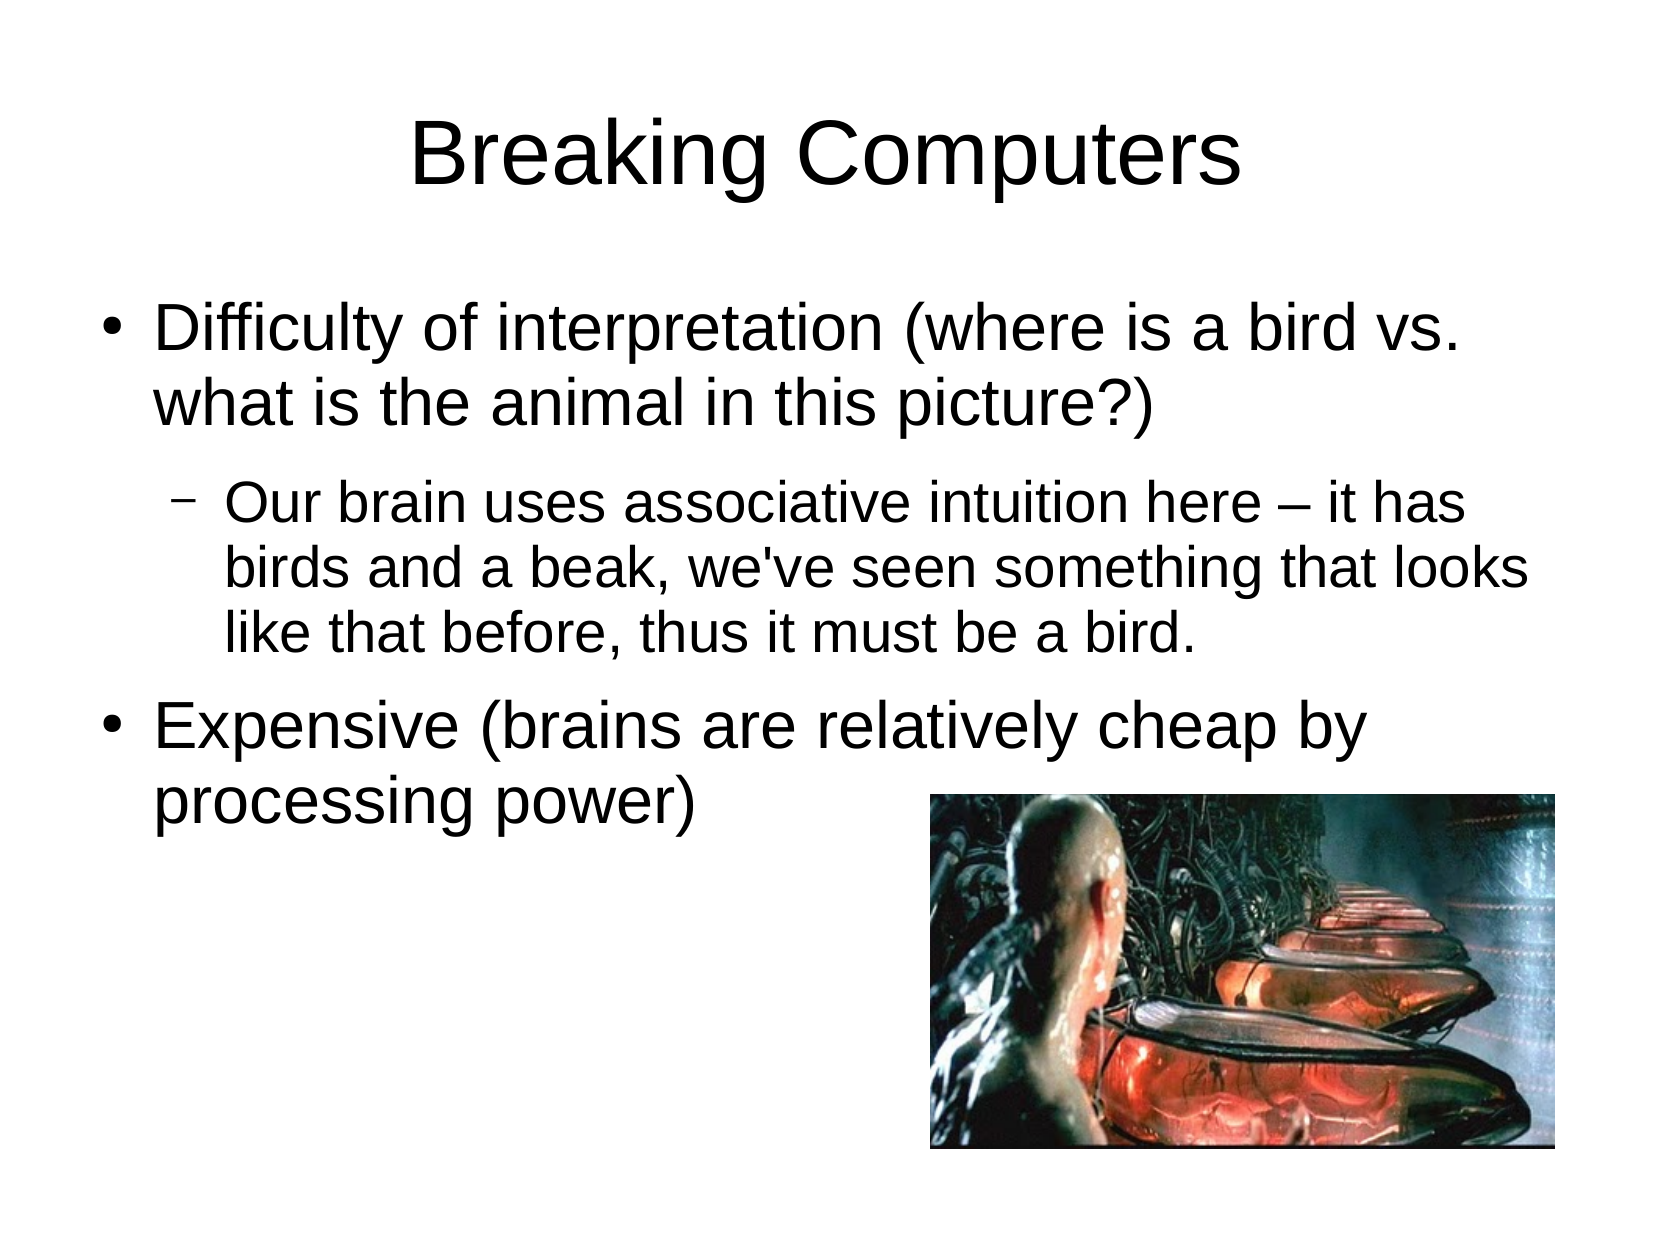

# Breaking Computers
Difficulty of interpretation (where is a bird vs. what is the animal in this picture?)
Our brain uses associative intuition here – it has birds and a beak, we've seen something that looks like that before, thus it must be a bird.
Expensive (brains are relatively cheap by processing power)